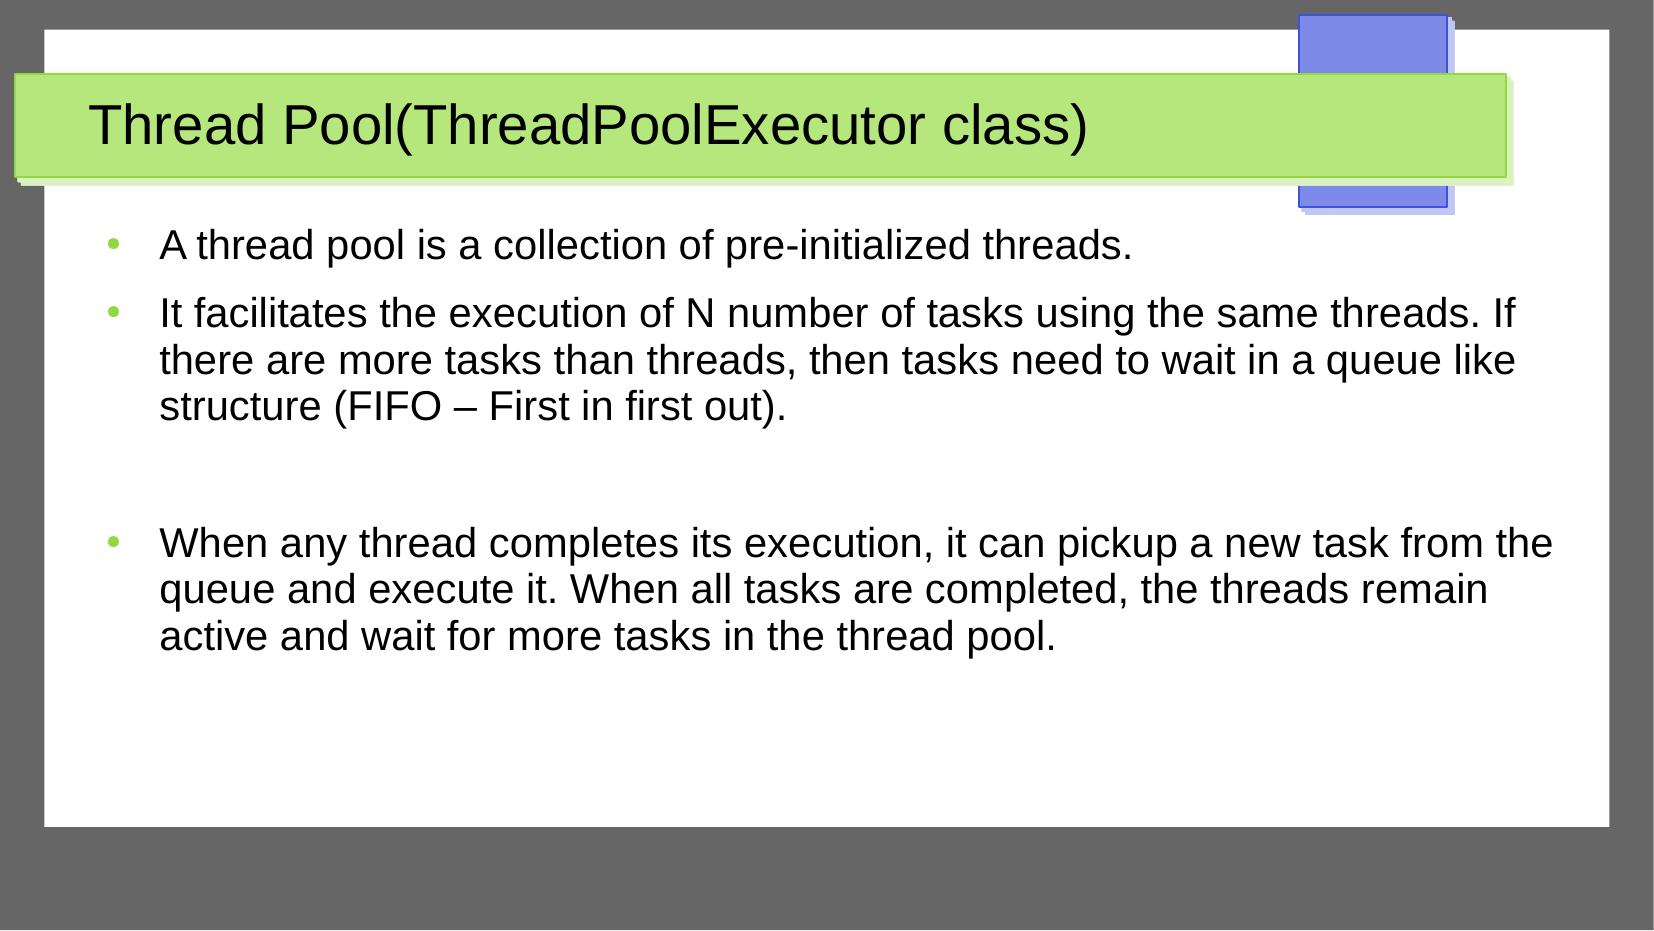

# Thread Pool(ThreadPoolExecutor class)
A thread pool is a collection of pre-initialized threads.
It facilitates the execution of N number of tasks using the same threads. If there are more tasks than threads, then tasks need to wait in a queue like structure (FIFO – First in first out).
When any thread completes its execution, it can pickup a new task from the queue and execute it. When all tasks are completed, the threads remain active and wait for more tasks in the thread pool.